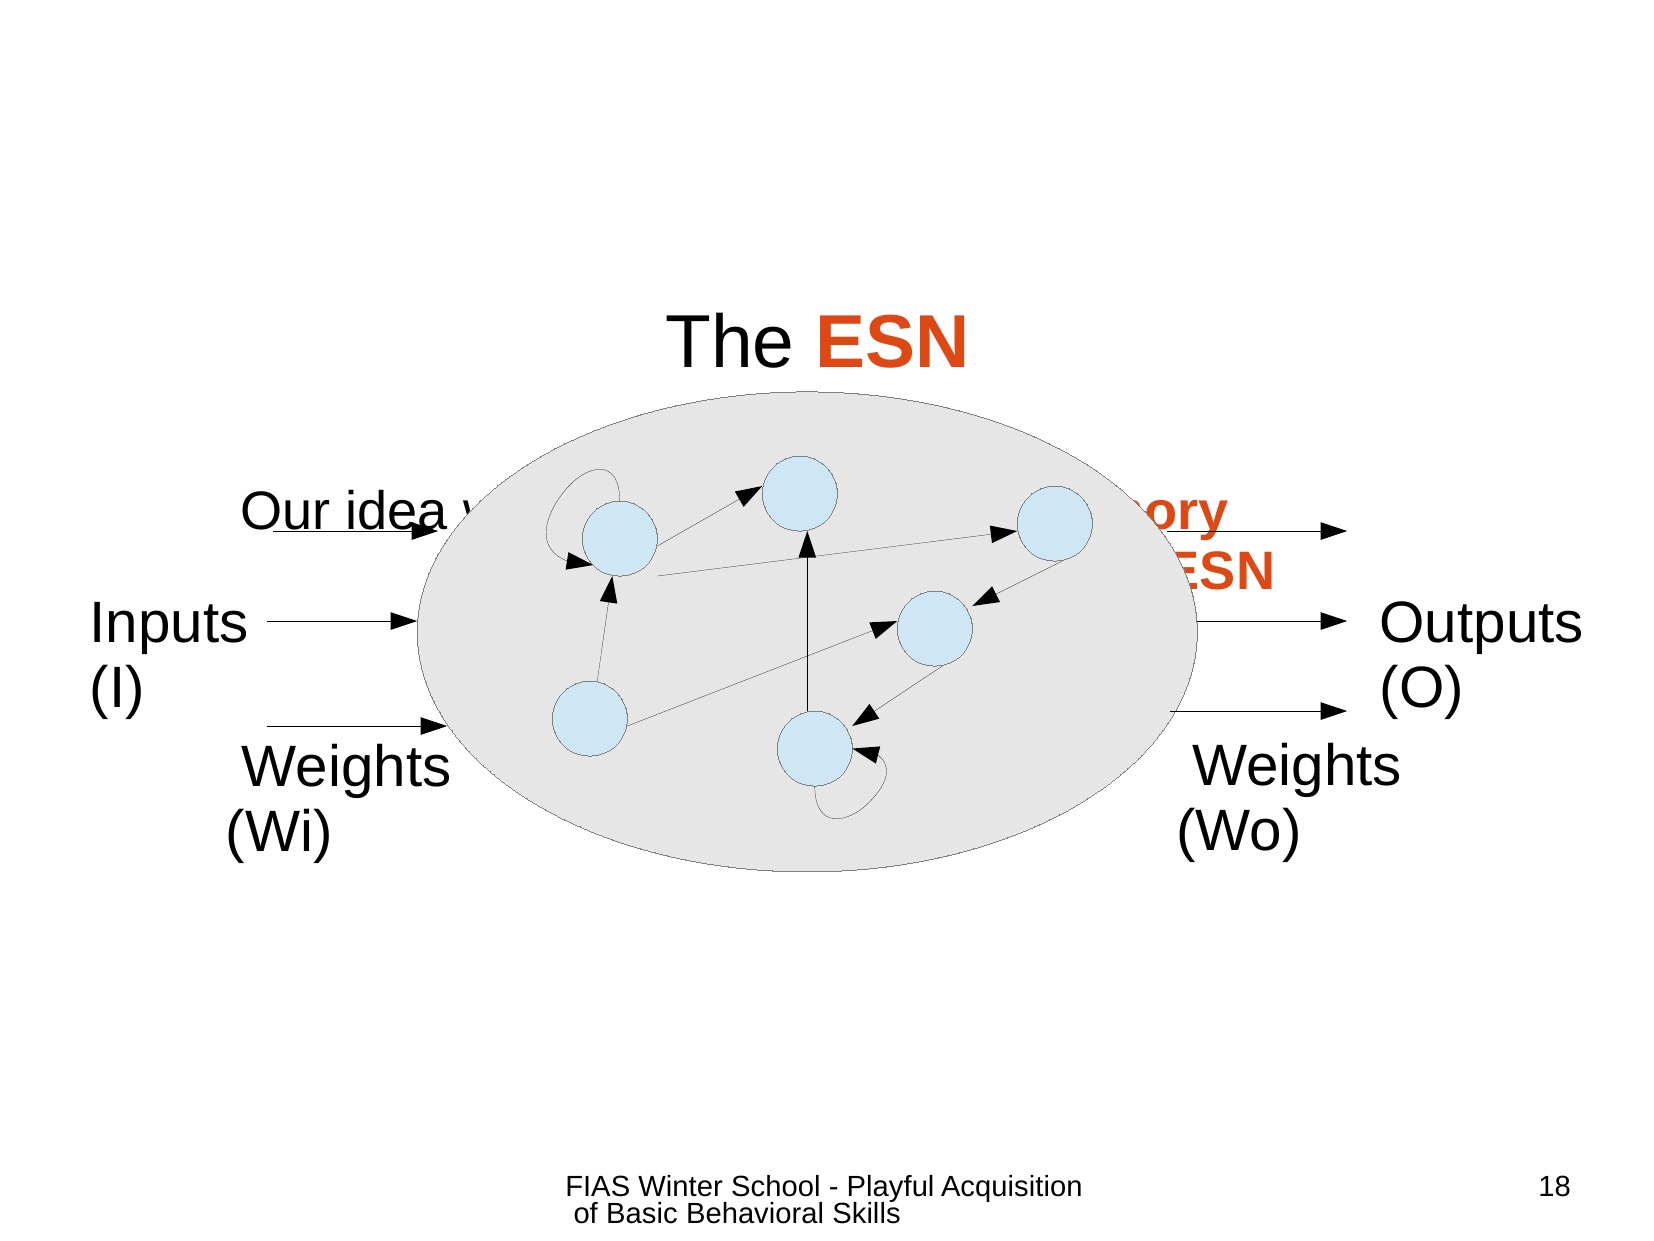

The ESN
Our idea were to add long time memory to do that, we used an ESN
Inputs
(I)
Outputs
(O)
 Weights (Wo)
 Weights (Wi)
FIAS Winter School - Playful Acquisition of Basic Behavioral Skills
18